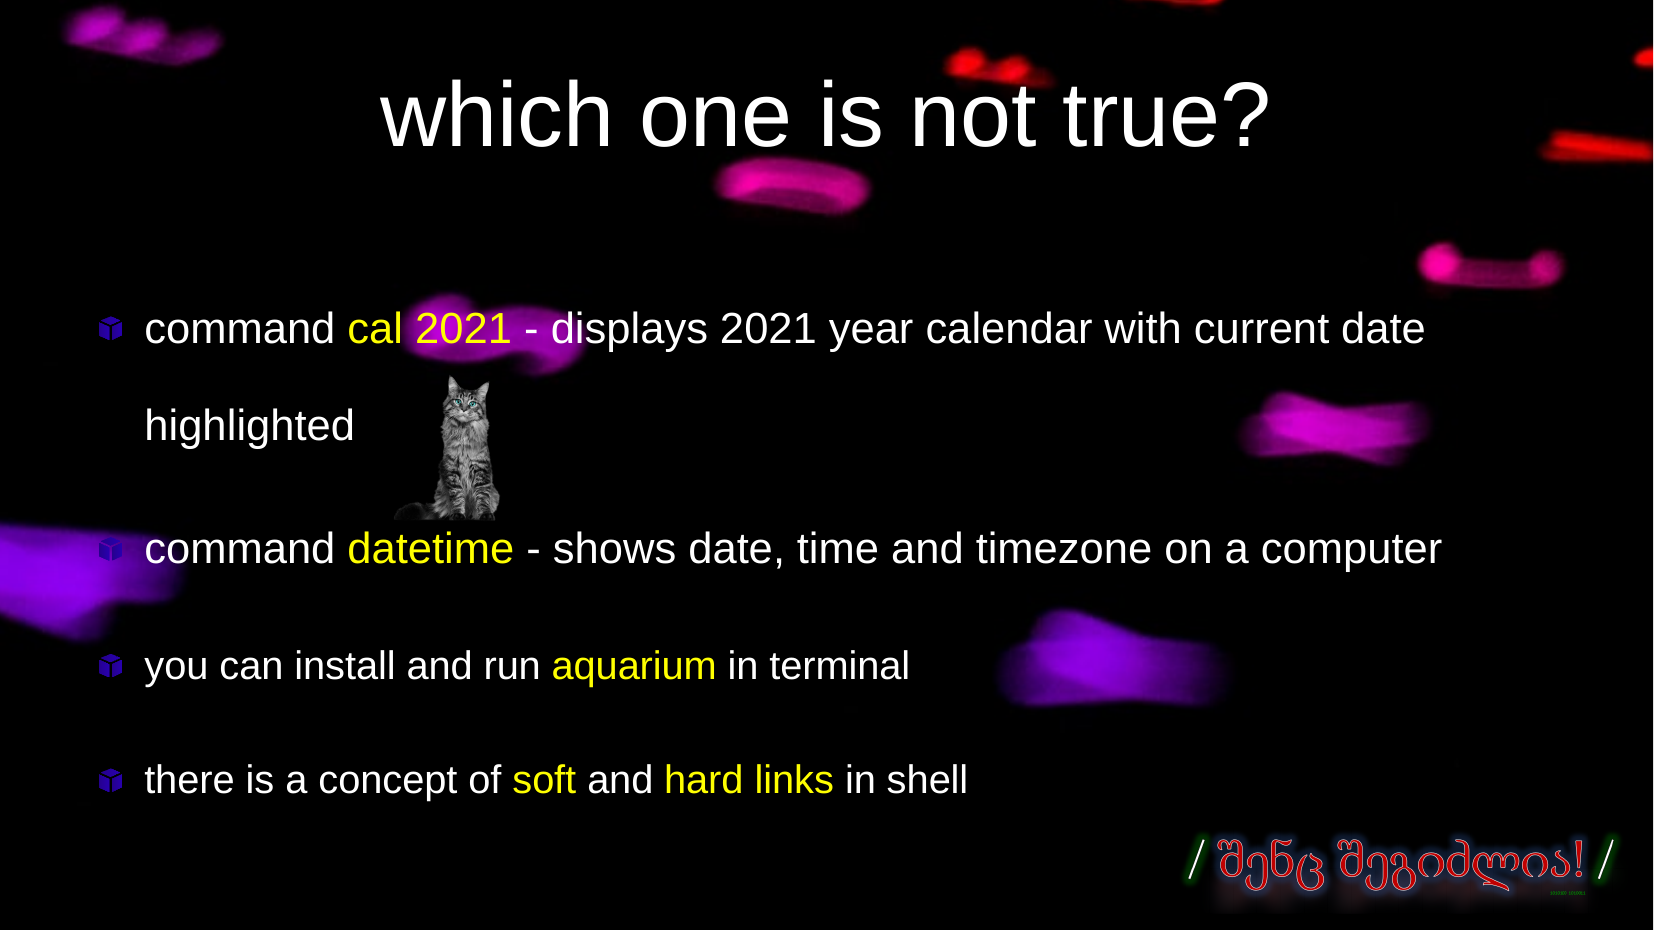

# which one is not true?
command cal 2021 - displays 2021 year calendar with current date highlighted
command datetime - shows date, time and timezone on a computer
you can install and run aquarium in terminal
there is a concept of soft and hard links in shell